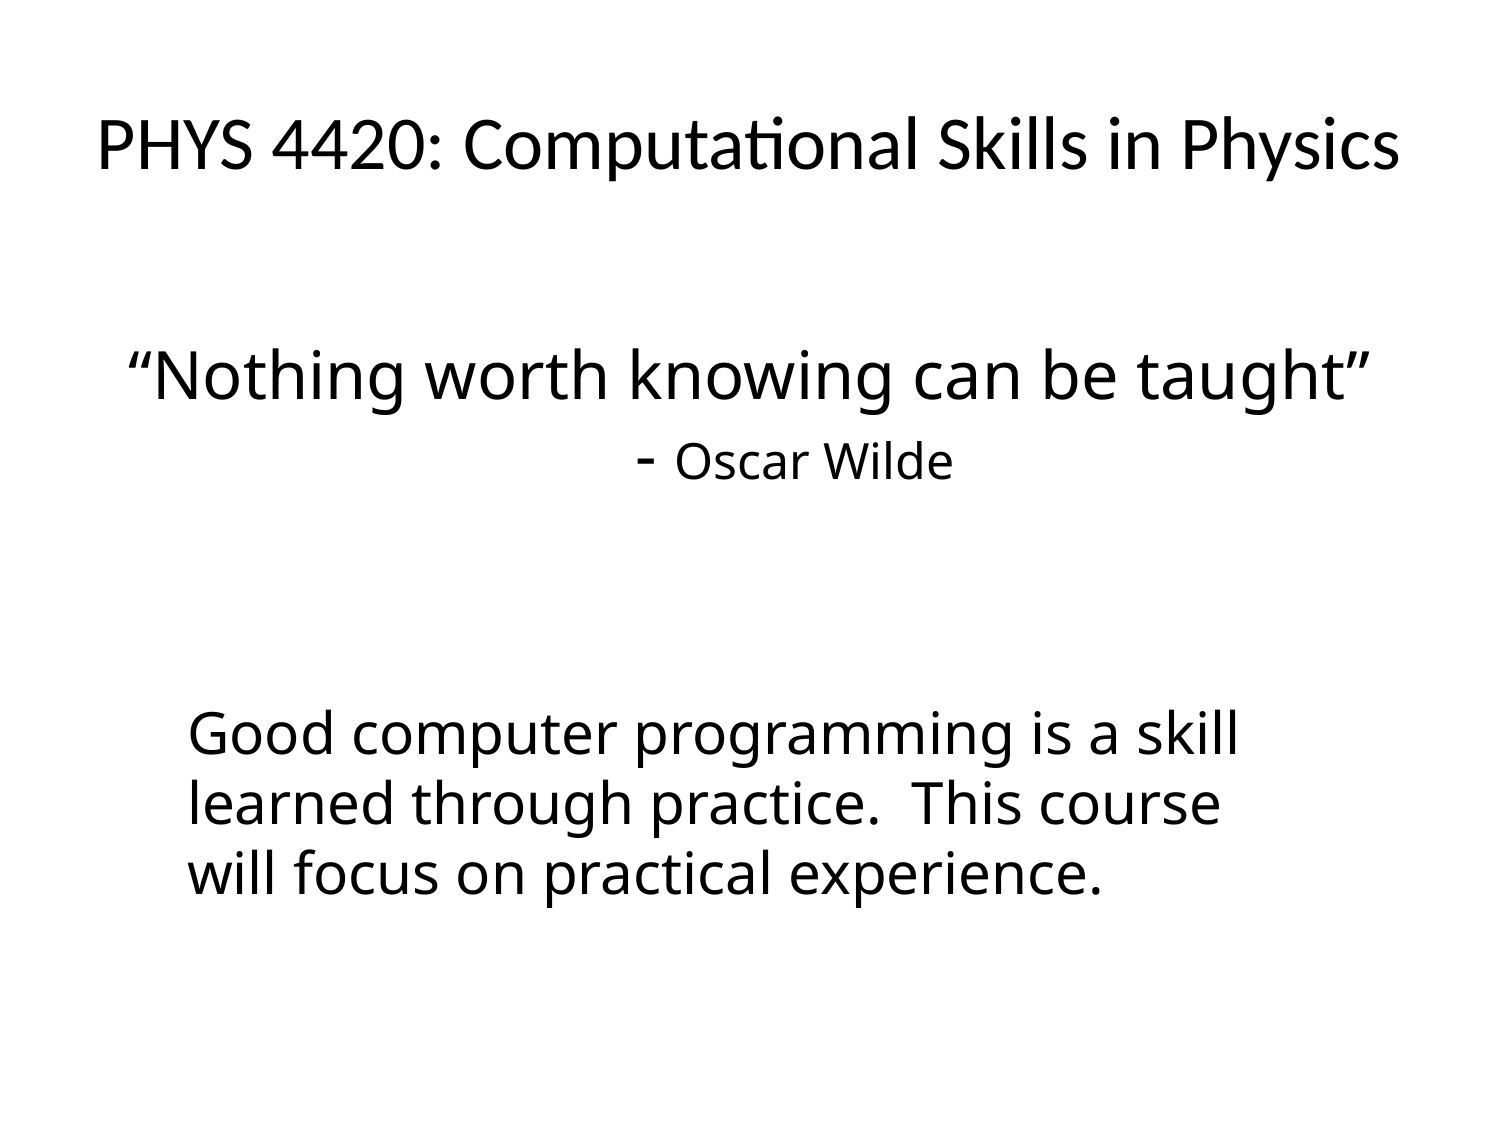

# PHYS 4420: Computational Skills in Physics
“Nothing worth knowing can be taught” - Oscar Wilde
Good computer programming is a skill learned through practice. This course will focus on practical experience.